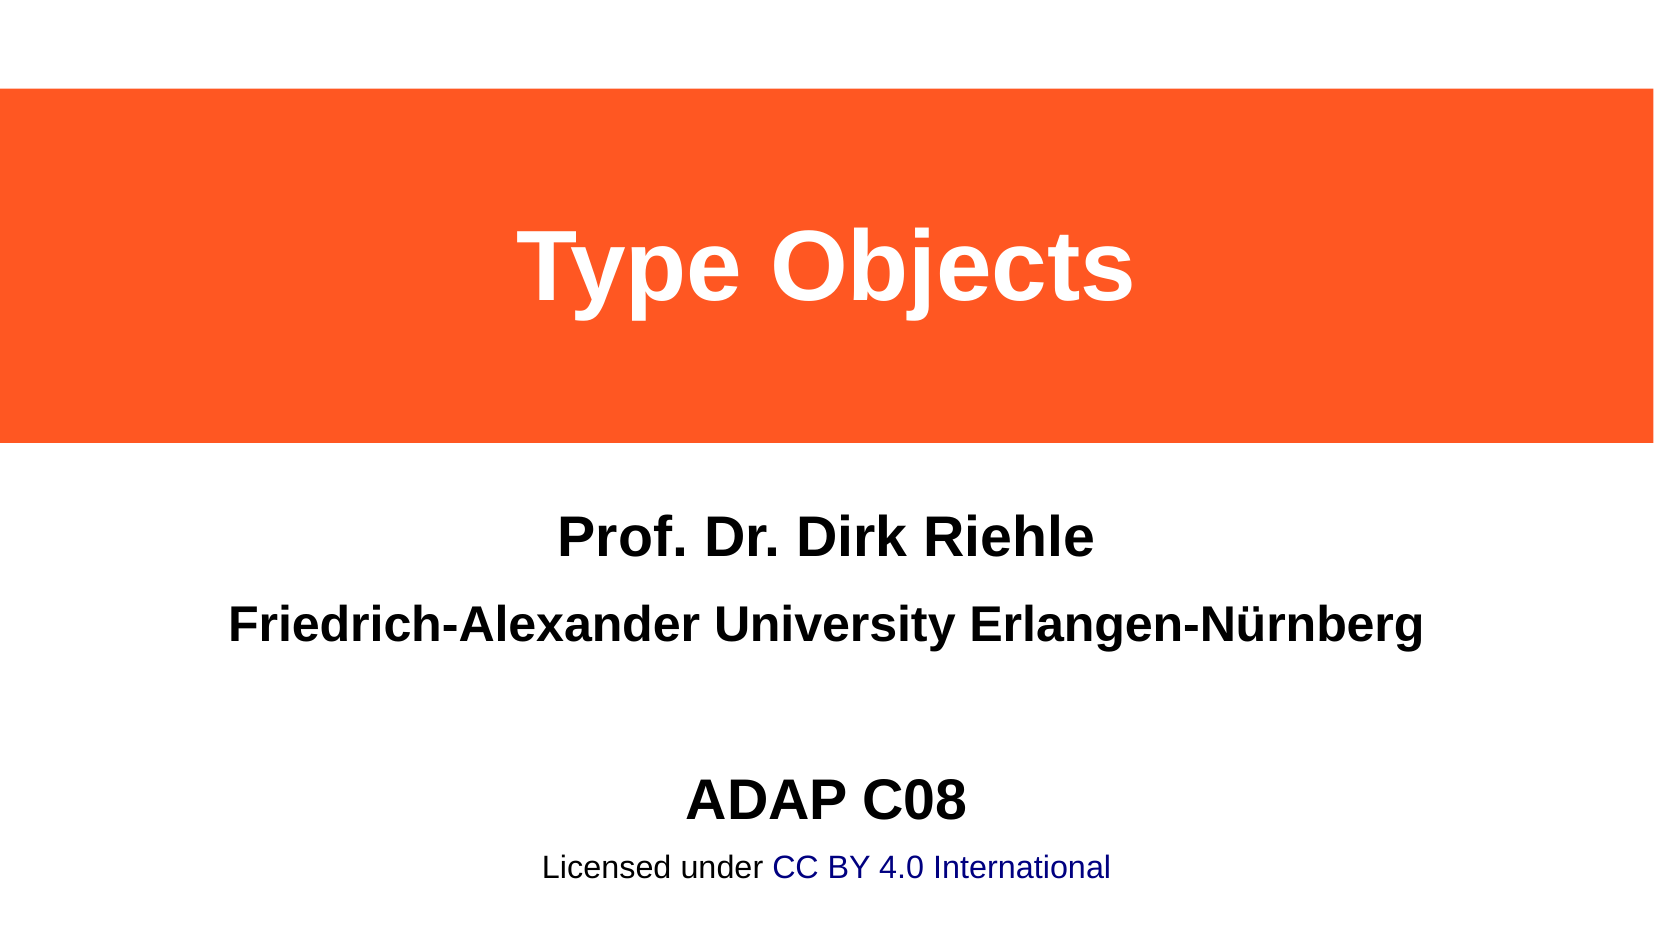

# Type Objects
Prof. Dr. Dirk Riehle
Friedrich-Alexander University Erlangen-Nürnberg
ADAP C08
Licensed under CC BY 4.0 International